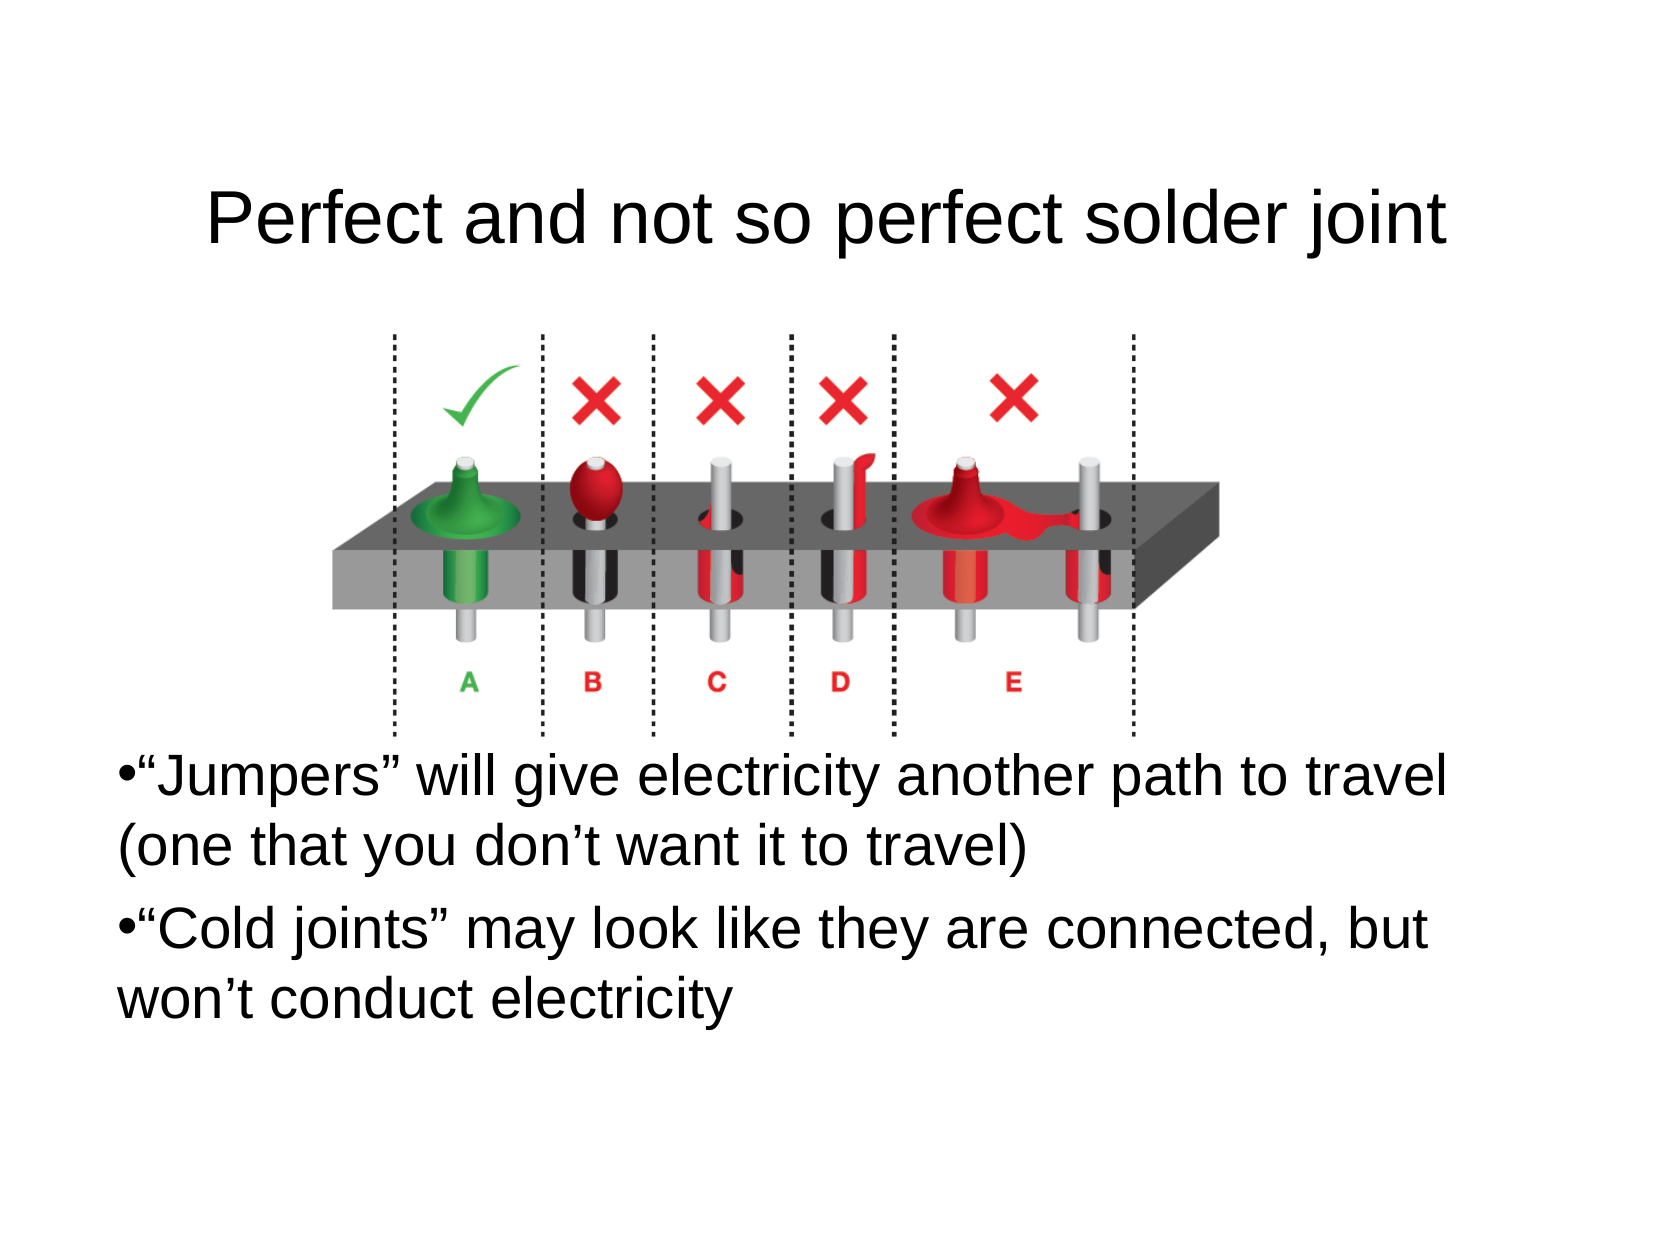

# Perfect and not so perfect solder joint
“Jumpers” will give electricity another path to travel (one that you don’t want it to travel)
“Cold joints” may look like they are connected, but won’t conduct electricity